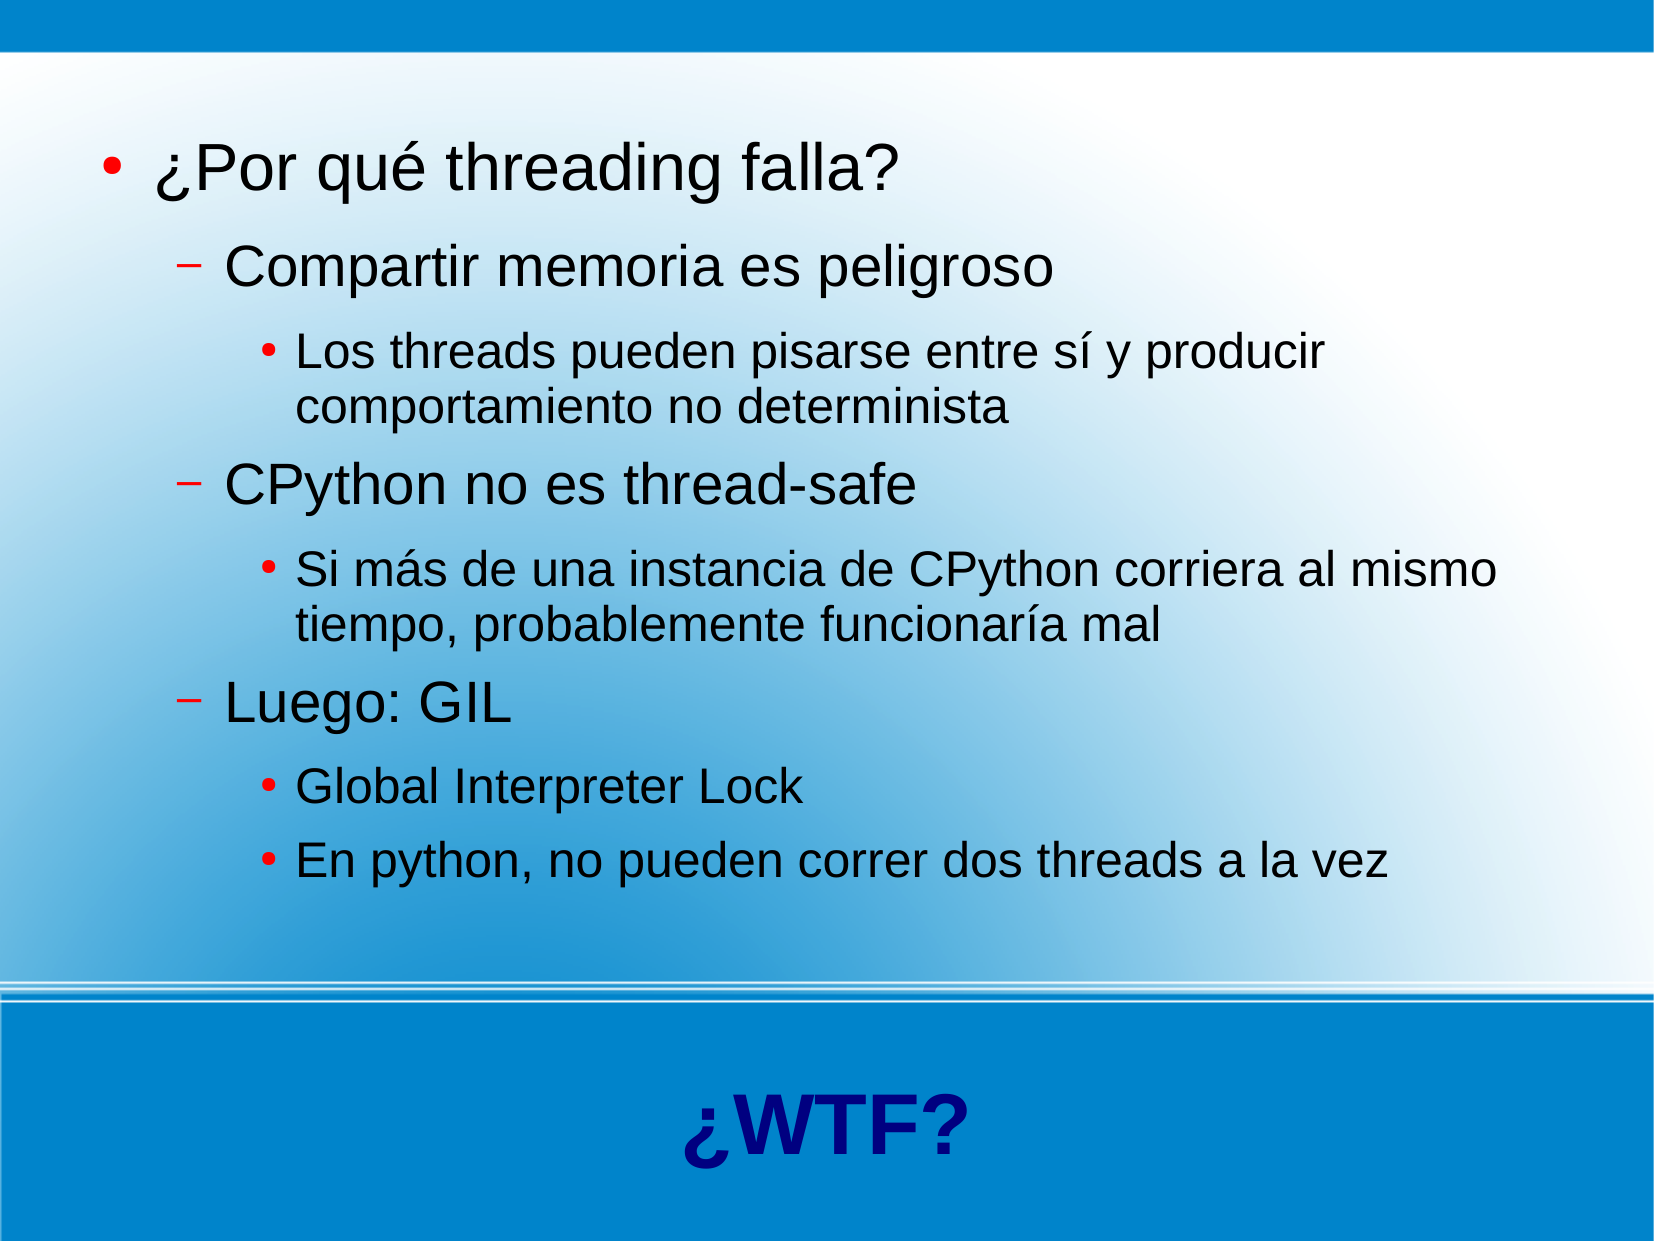

¿Por qué threading falla?
Compartir memoria es peligroso
Los threads pueden pisarse entre sí y producir comportamiento no determinista
CPython no es thread-safe
Si más de una instancia de CPython corriera al mismo tiempo, probablemente funcionaría mal
Luego: GIL
Global Interpreter Lock
En python, no pueden correr dos threads a la vez
# ¿WTF?